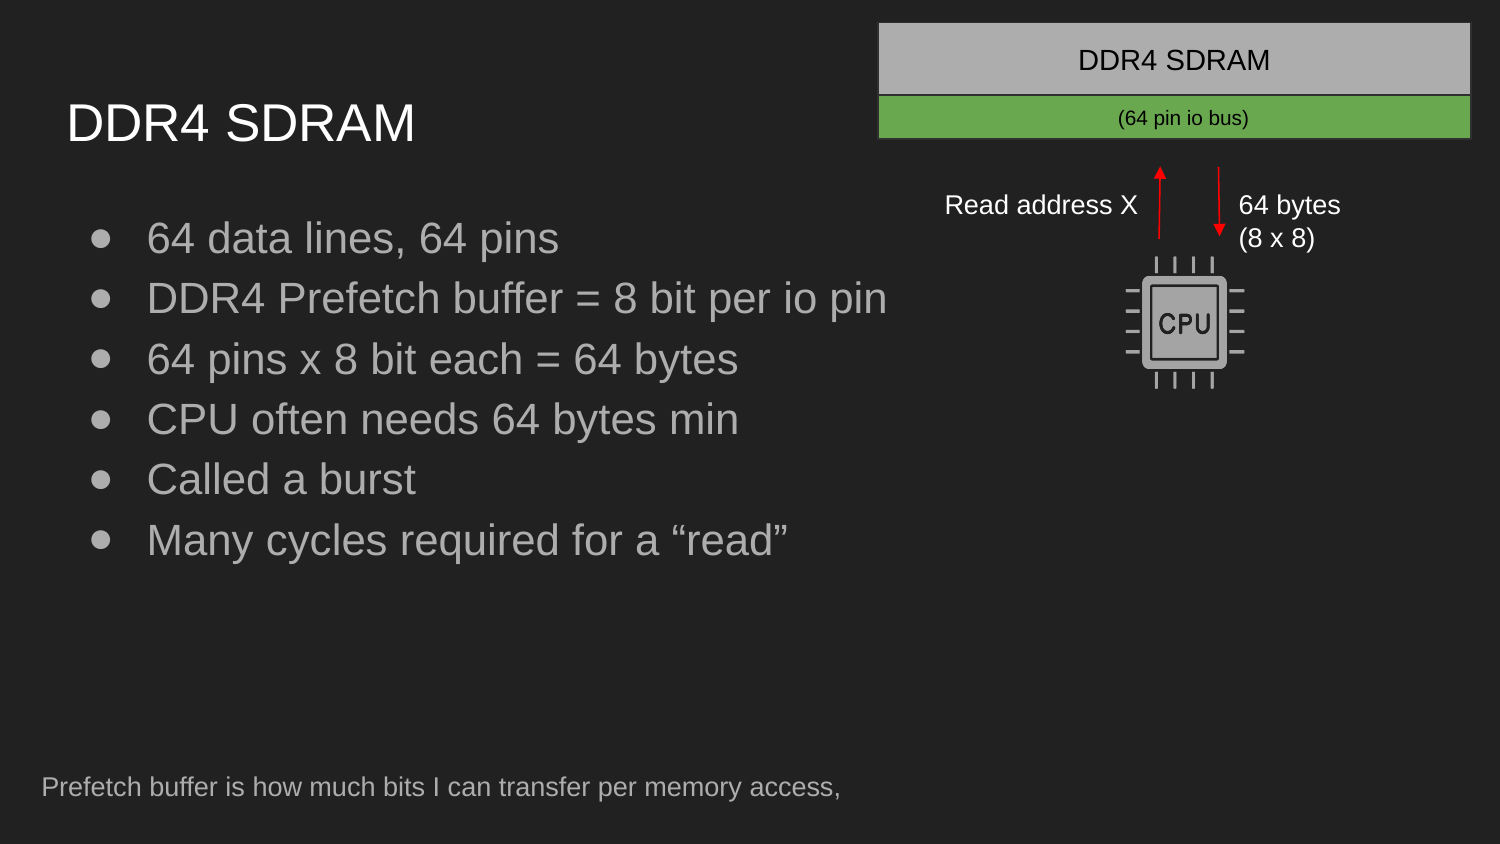

DDR4 SDRAM
# DDR4 SDRAM
(64 pin io bus)
Read address X
64 bytes
(8 x 8)
64 data lines, 64 pins
DDR4 Prefetch buffer = 8 bit per io pin
64 pins x 8 bit each = 64 bytes
CPU often needs 64 bytes min
Called a burst
Many cycles required for a “read”
Prefetch buffer is how much bits I can transfer per memory access,